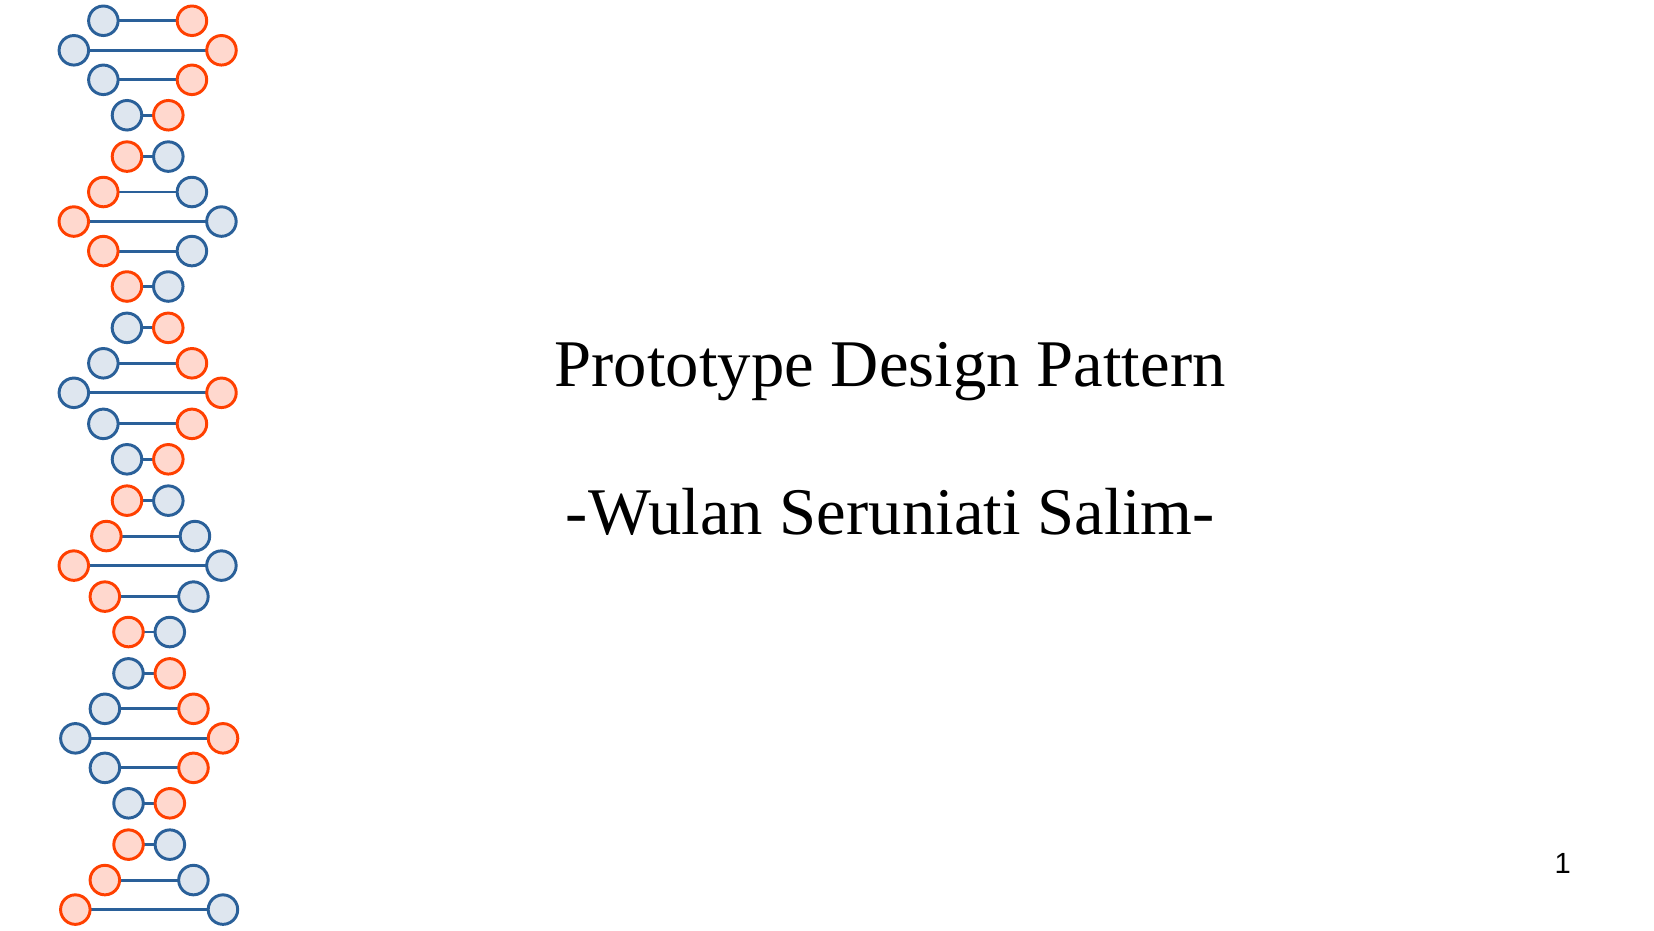

# Prototype Design Pattern
-Wulan Seruniati Salim-
1